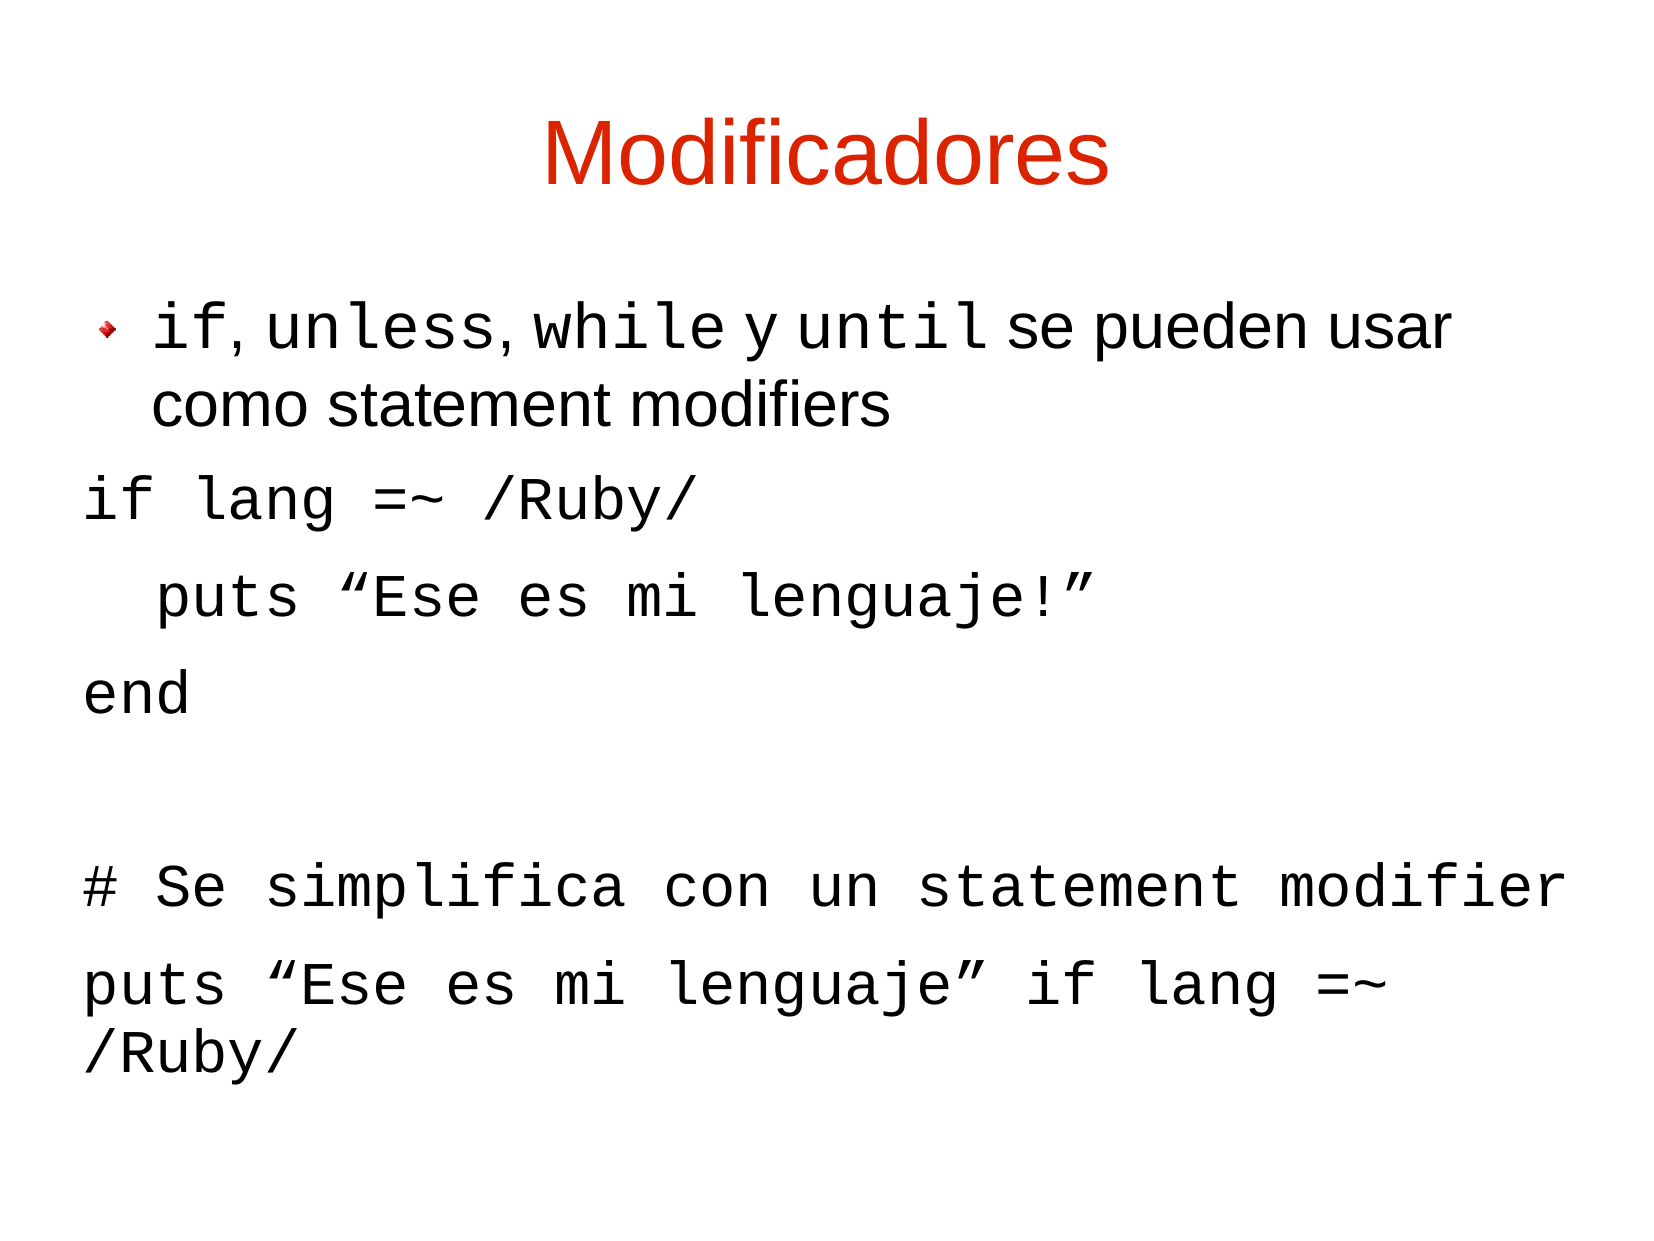

# Modificadores
if, unless, while y until se pueden usar como statement modifiers
if lang =~ /Ruby/
 puts “Ese es mi lenguaje!”
end
# Se simplifica con un statement modifier
puts “Ese es mi lenguaje” if lang =~ /Ruby/